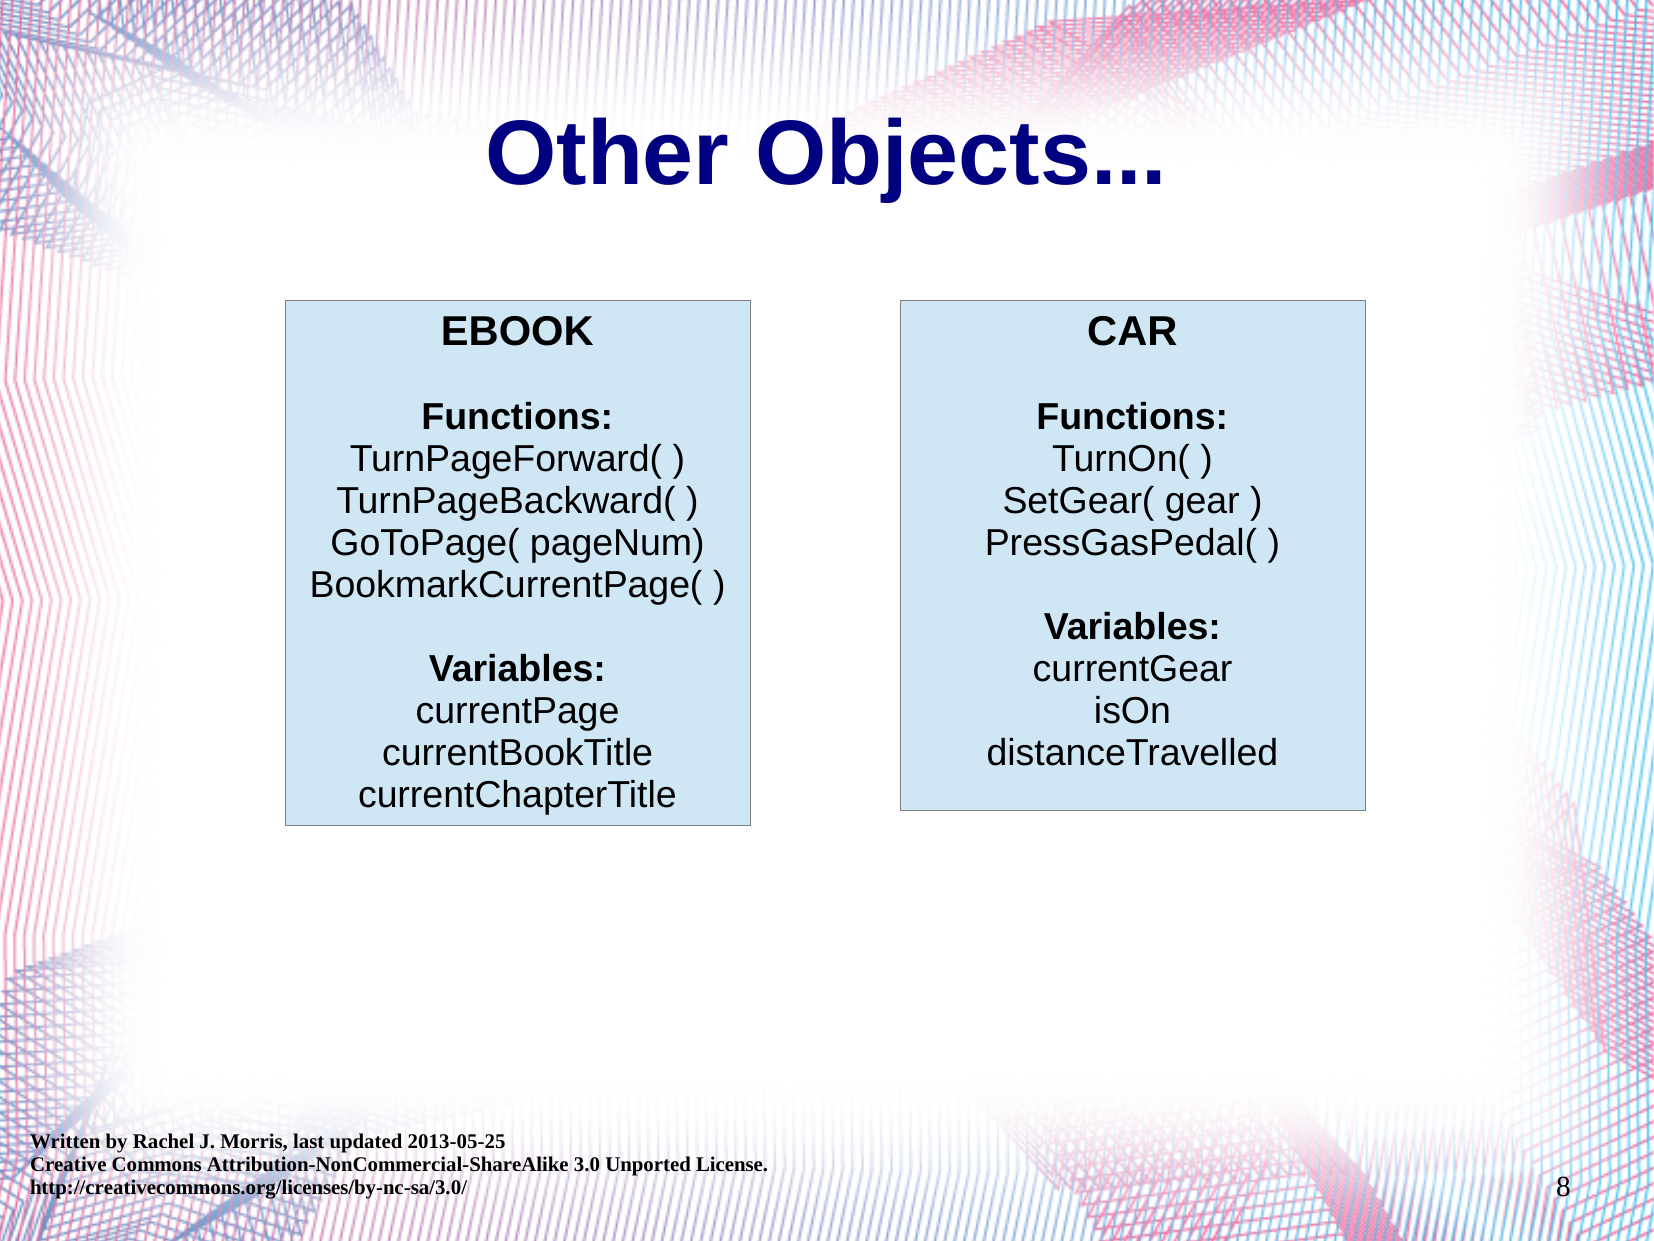

# Other Objects...
EBOOK
Functions:
TurnPageForward( )
TurnPageBackward( )
GoToPage( pageNum)
BookmarkCurrentPage( )
Variables:
currentPage
currentBookTitle
currentChapterTitle
CAR
Functions:
TurnOn( )
SetGear( gear )
PressGasPedal( )
Variables:
currentGear
isOn
distanceTravelled
8